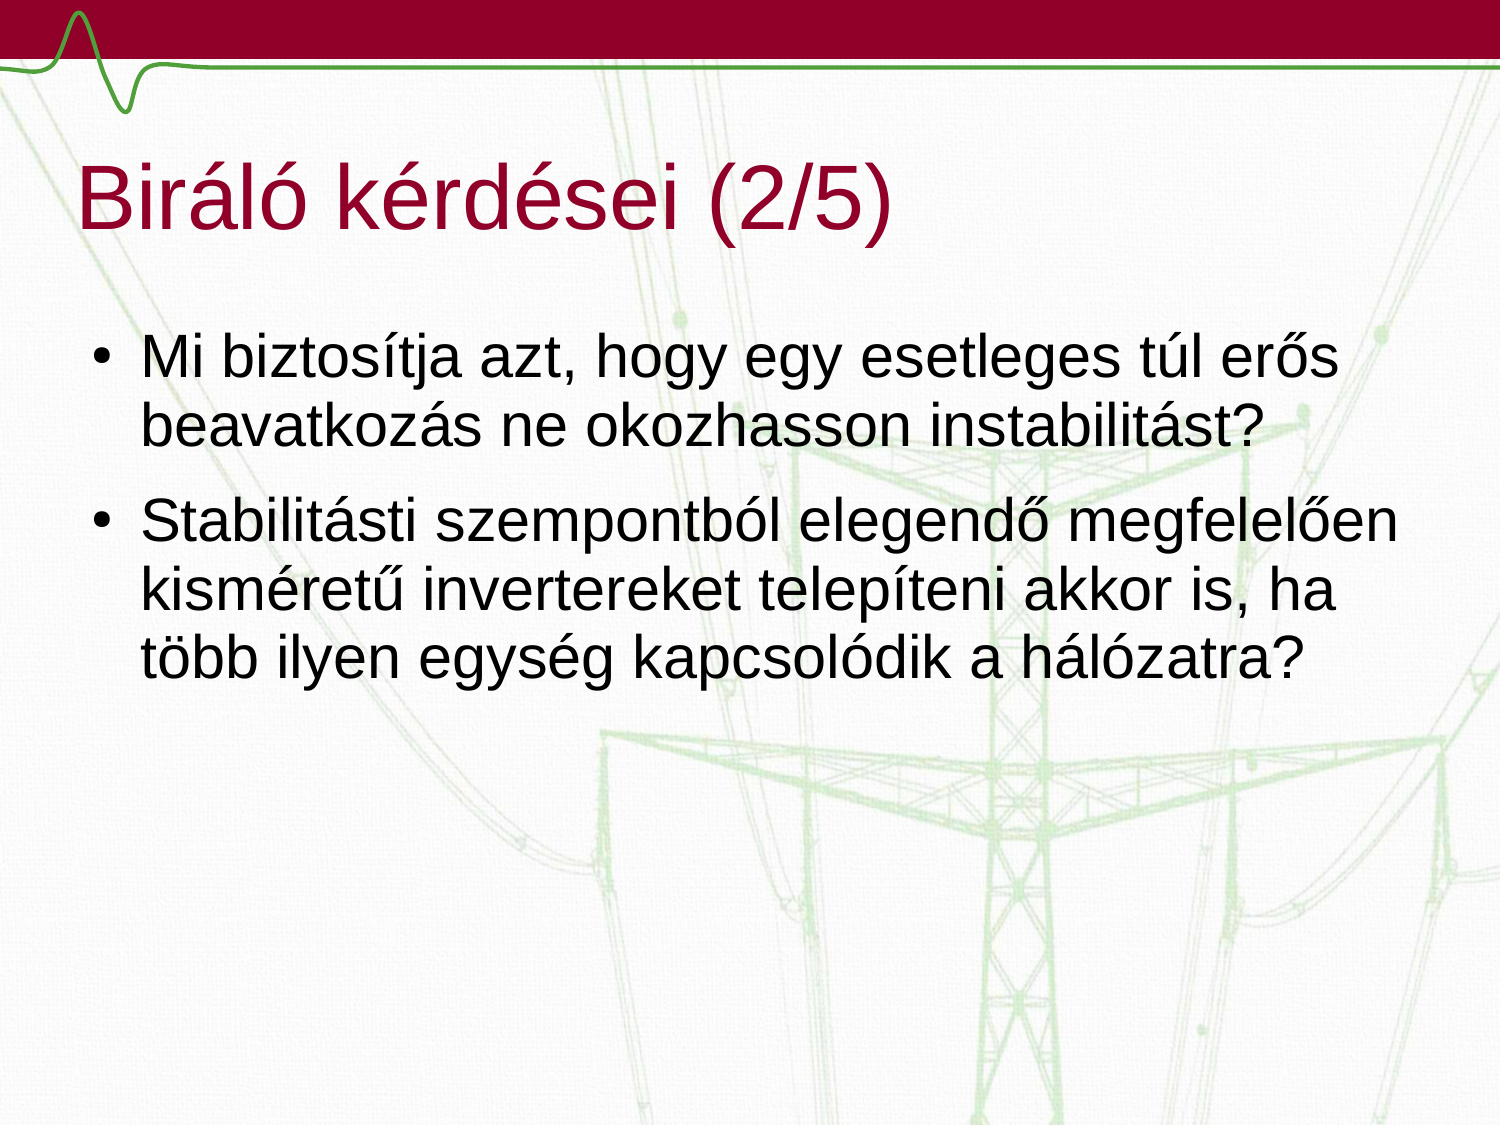

# Biráló kérdései (2/5)
Mi biztosítja azt, hogy egy esetleges túl erős beavatkozás ne okozhasson instabilitást?
Stabilitásti szempontból elegendő megfelelően kisméretű invertereket telepíteni akkor is, ha több ilyen egység kapcsolódik a hálózatra?